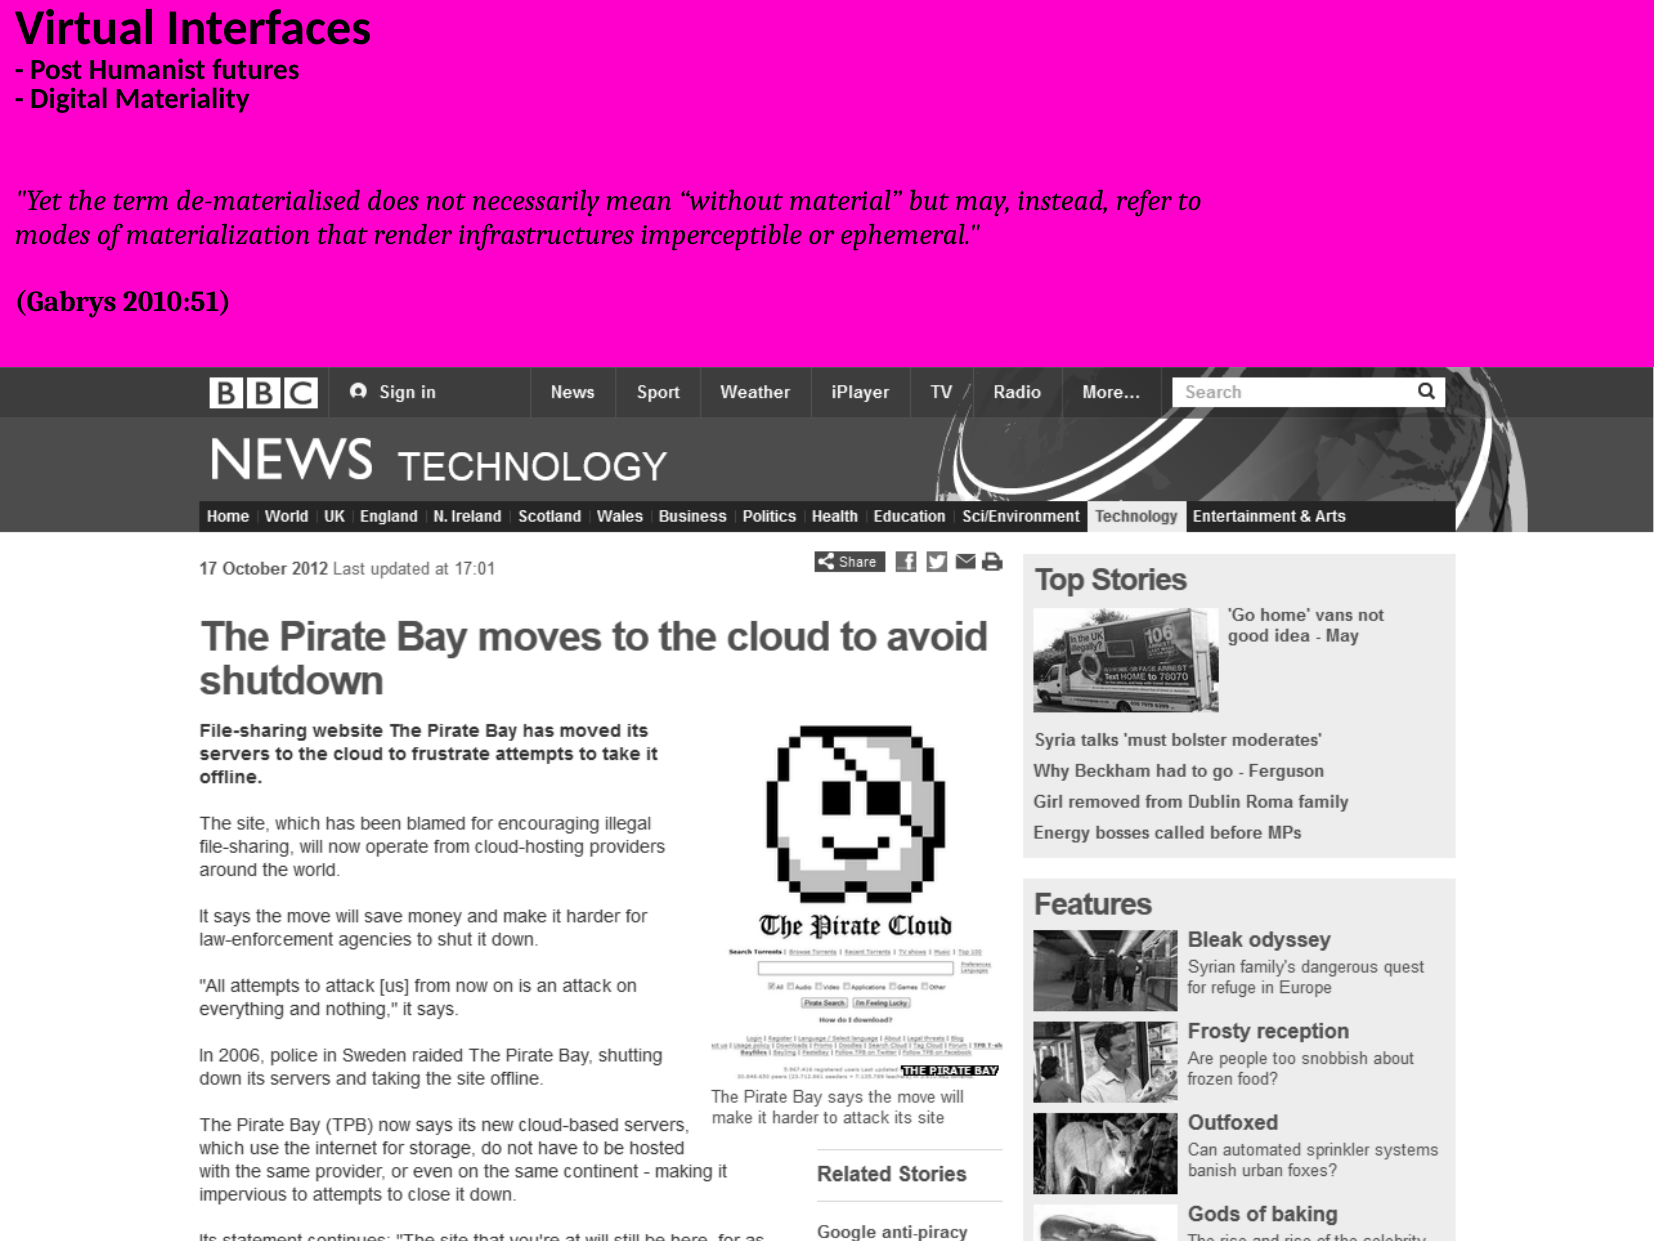

Virtual Interfaces
- Post Humanist futures
- Digital Materiality
"Yet the term de-materialised does not necessarily mean “without material” but may, instead, refer to
modes of materialization that render infrastructures imperceptible or ephemeral."
(Gabrys 2010:51)